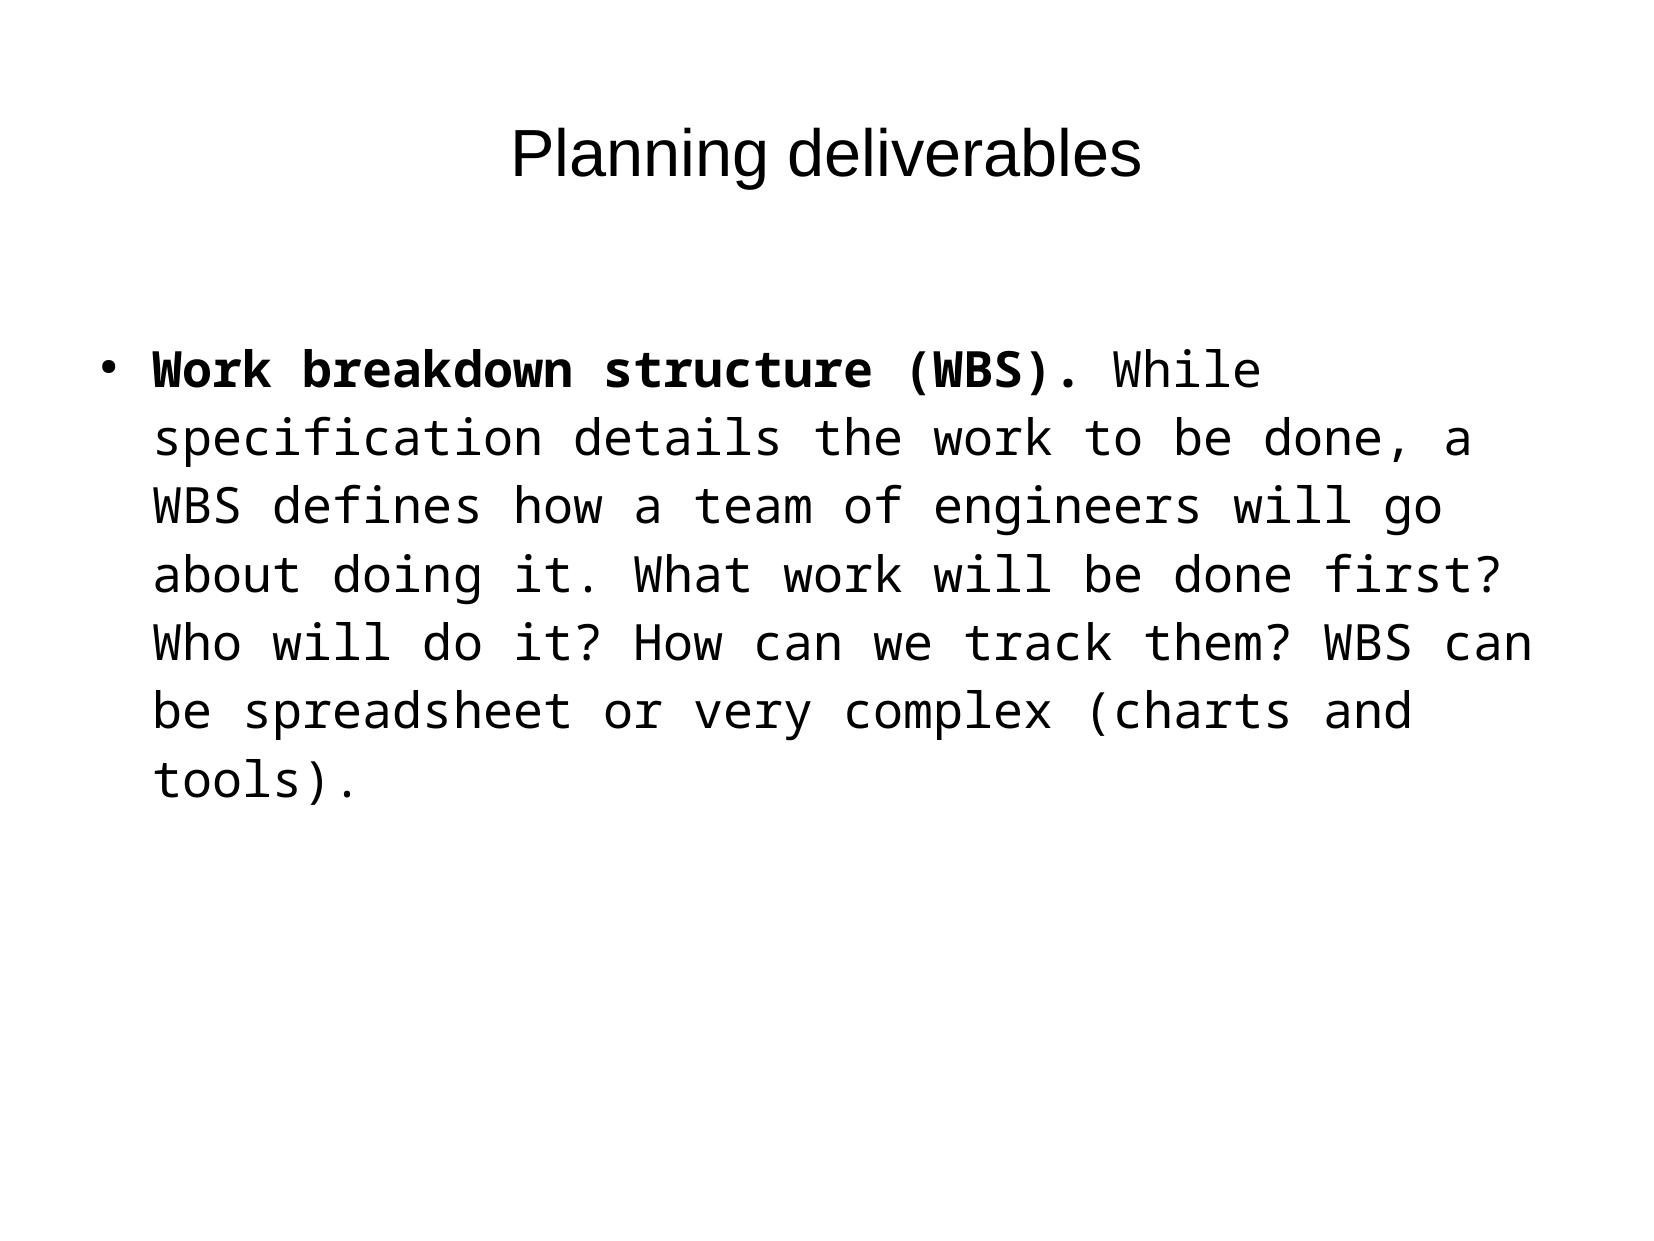

# Planning deliverables
Work breakdown structure (WBS). While specification details the work to be done, a WBS defines how a team of engineers will go about doing it. What work will be done first? Who will do it? How can we track them? WBS can be spreadsheet or very complex (charts and tools).